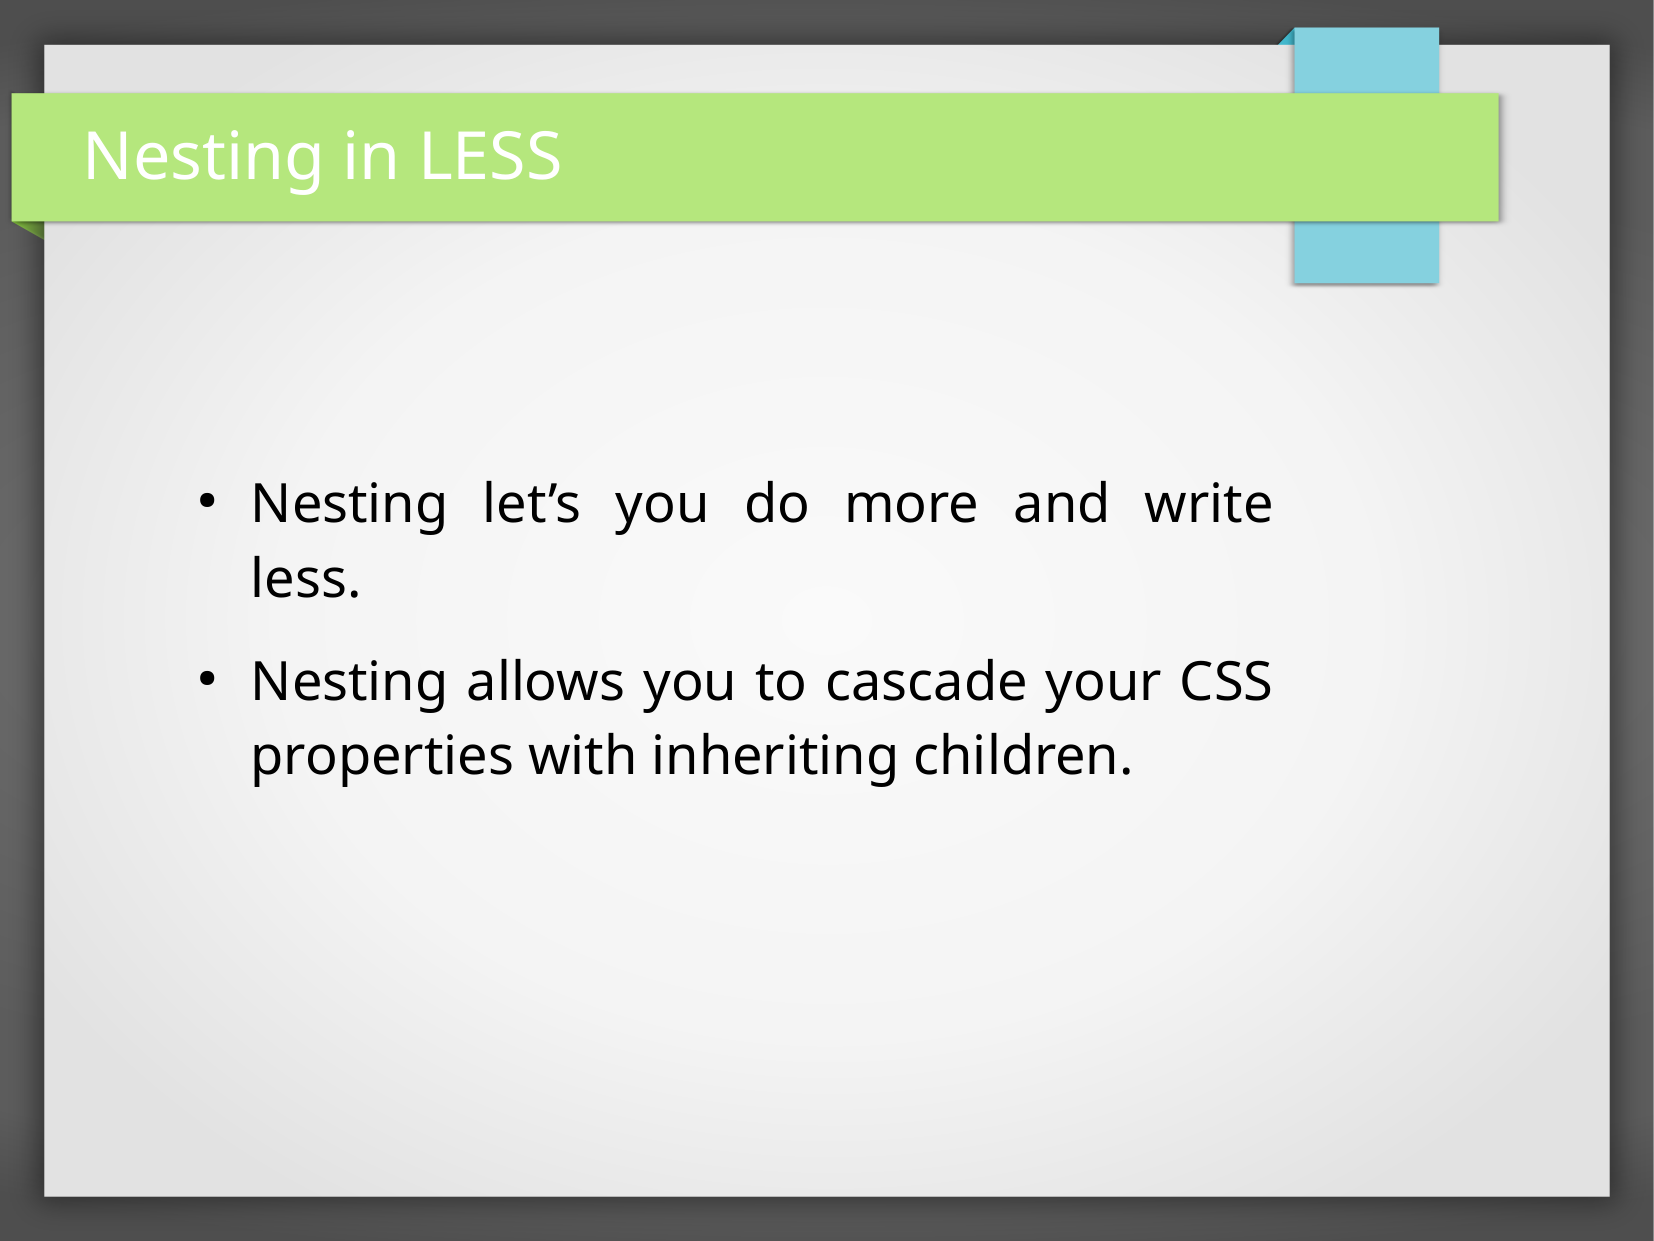

# Nesting in LESS
Nesting let’s you do more and write less.
Nesting allows you to cascade your CSS properties with inheriting children.